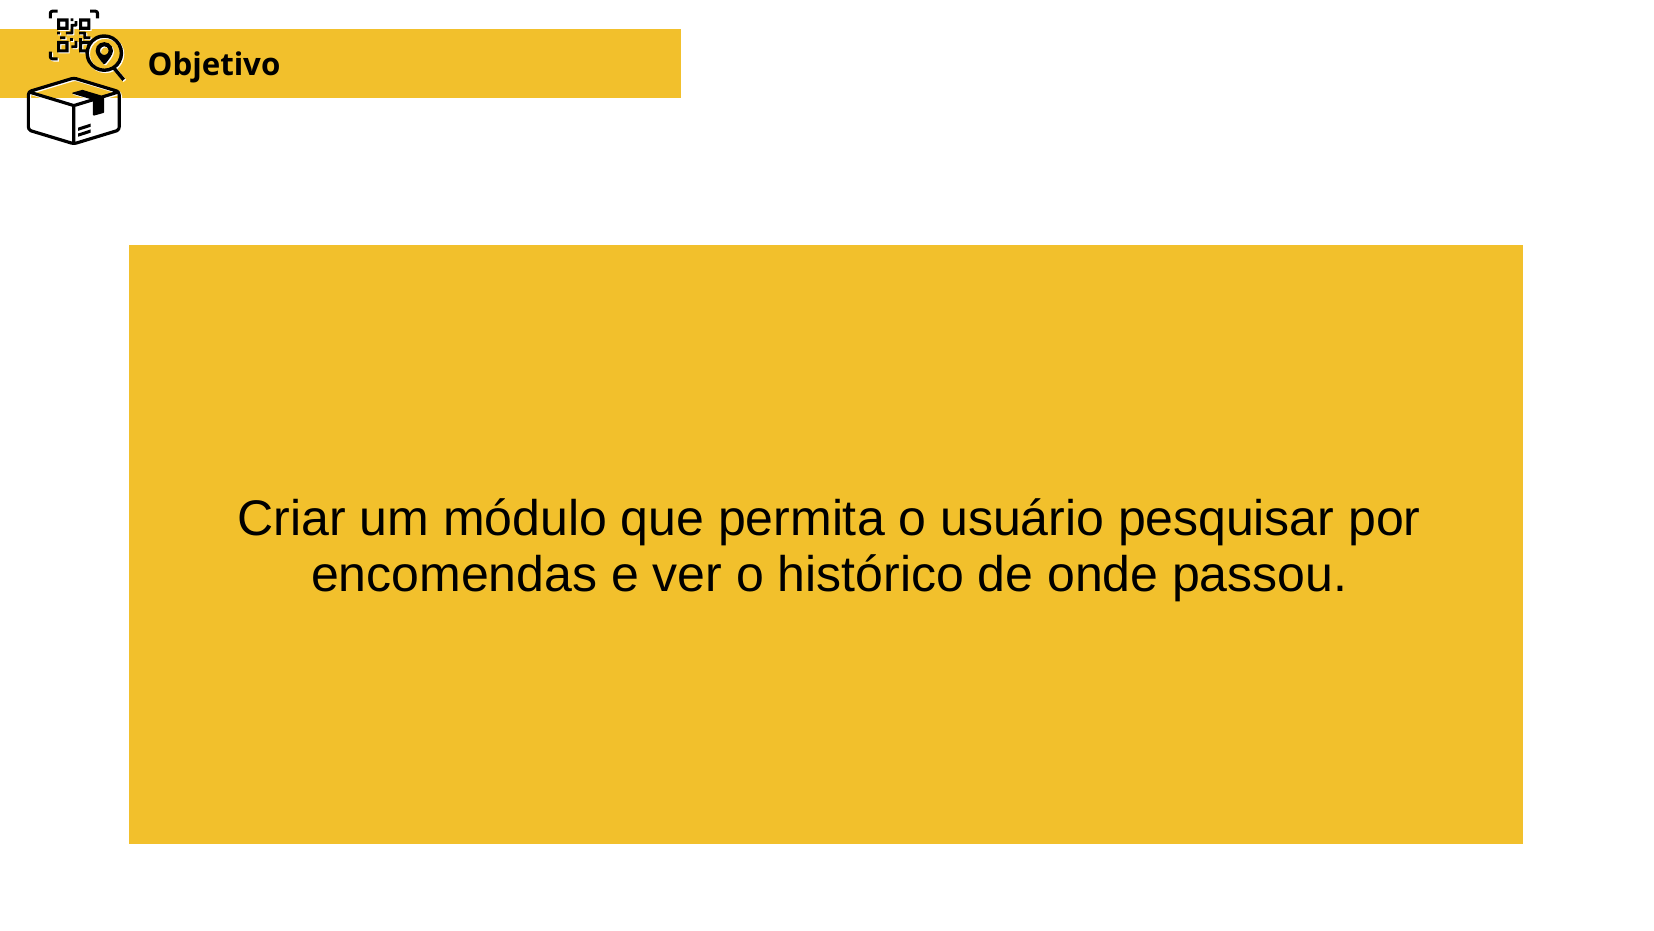

# Objetivo
Criar um módulo que permita o usuário pesquisar por encomendas e ver o histórico de onde passou.